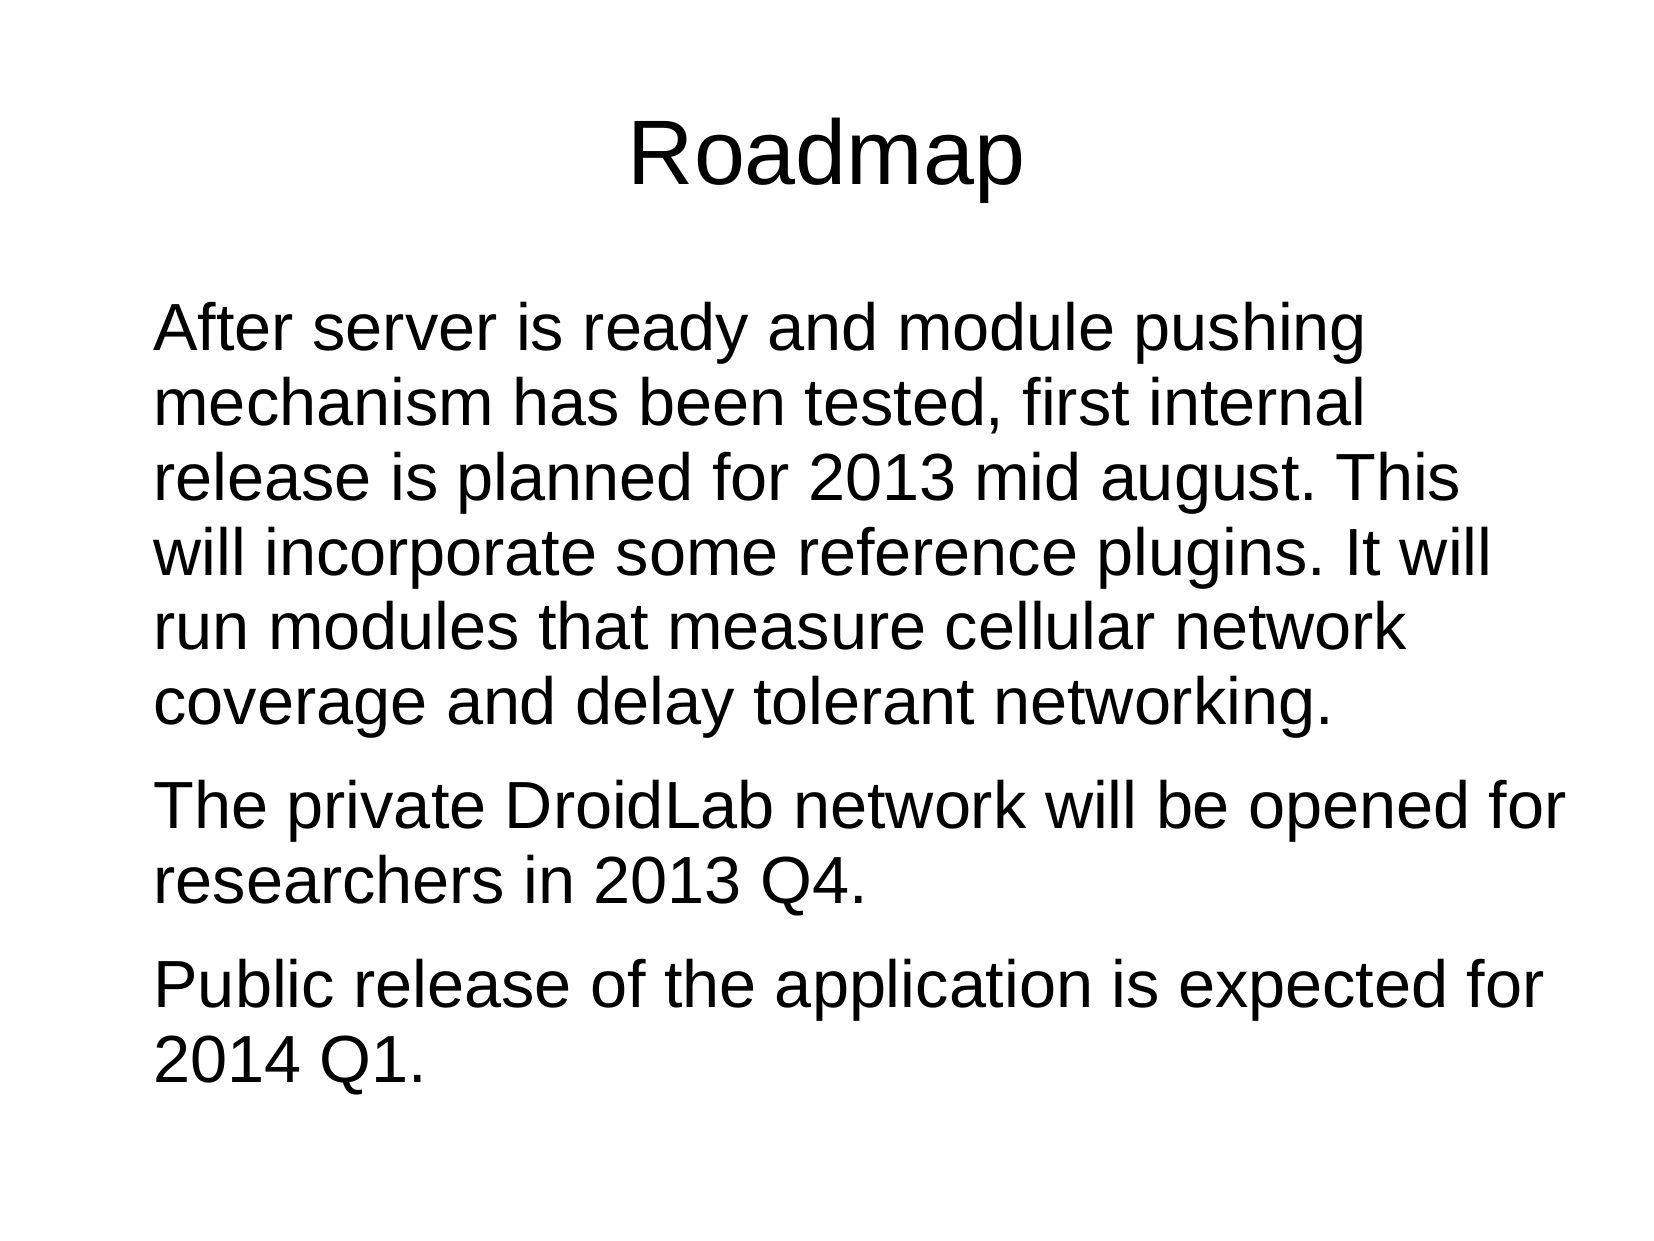

# Roadmap
After server is ready and module pushing mechanism has been tested, first internal release is planned for 2013 mid august. This will incorporate some reference plugins. It will run modules that measure cellular network coverage and delay tolerant networking.
The private DroidLab network will be opened for researchers in 2013 Q4.
Public release of the application is expected for 2014 Q1.